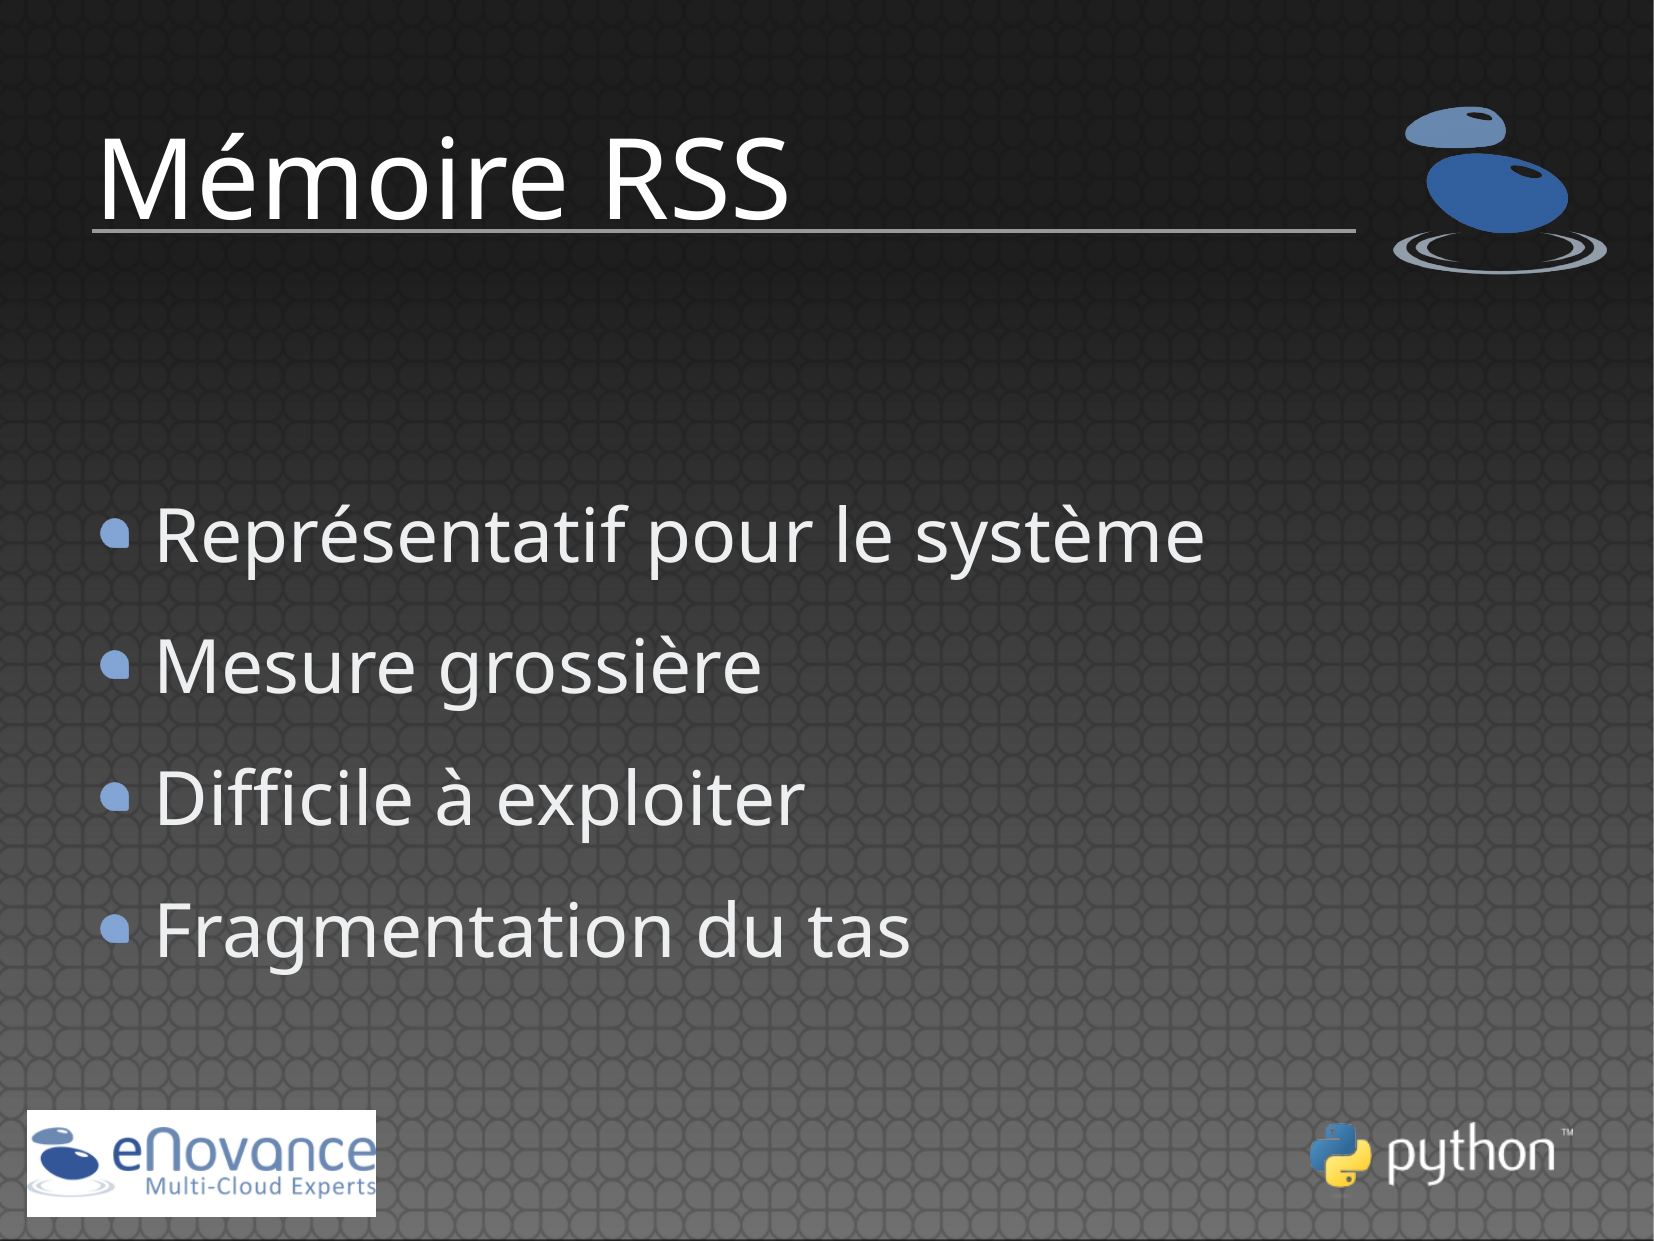

Mémoire RSS
# Représentatif pour le système
Mesure grossière
Difficile à exploiter
Fragmentation du tas